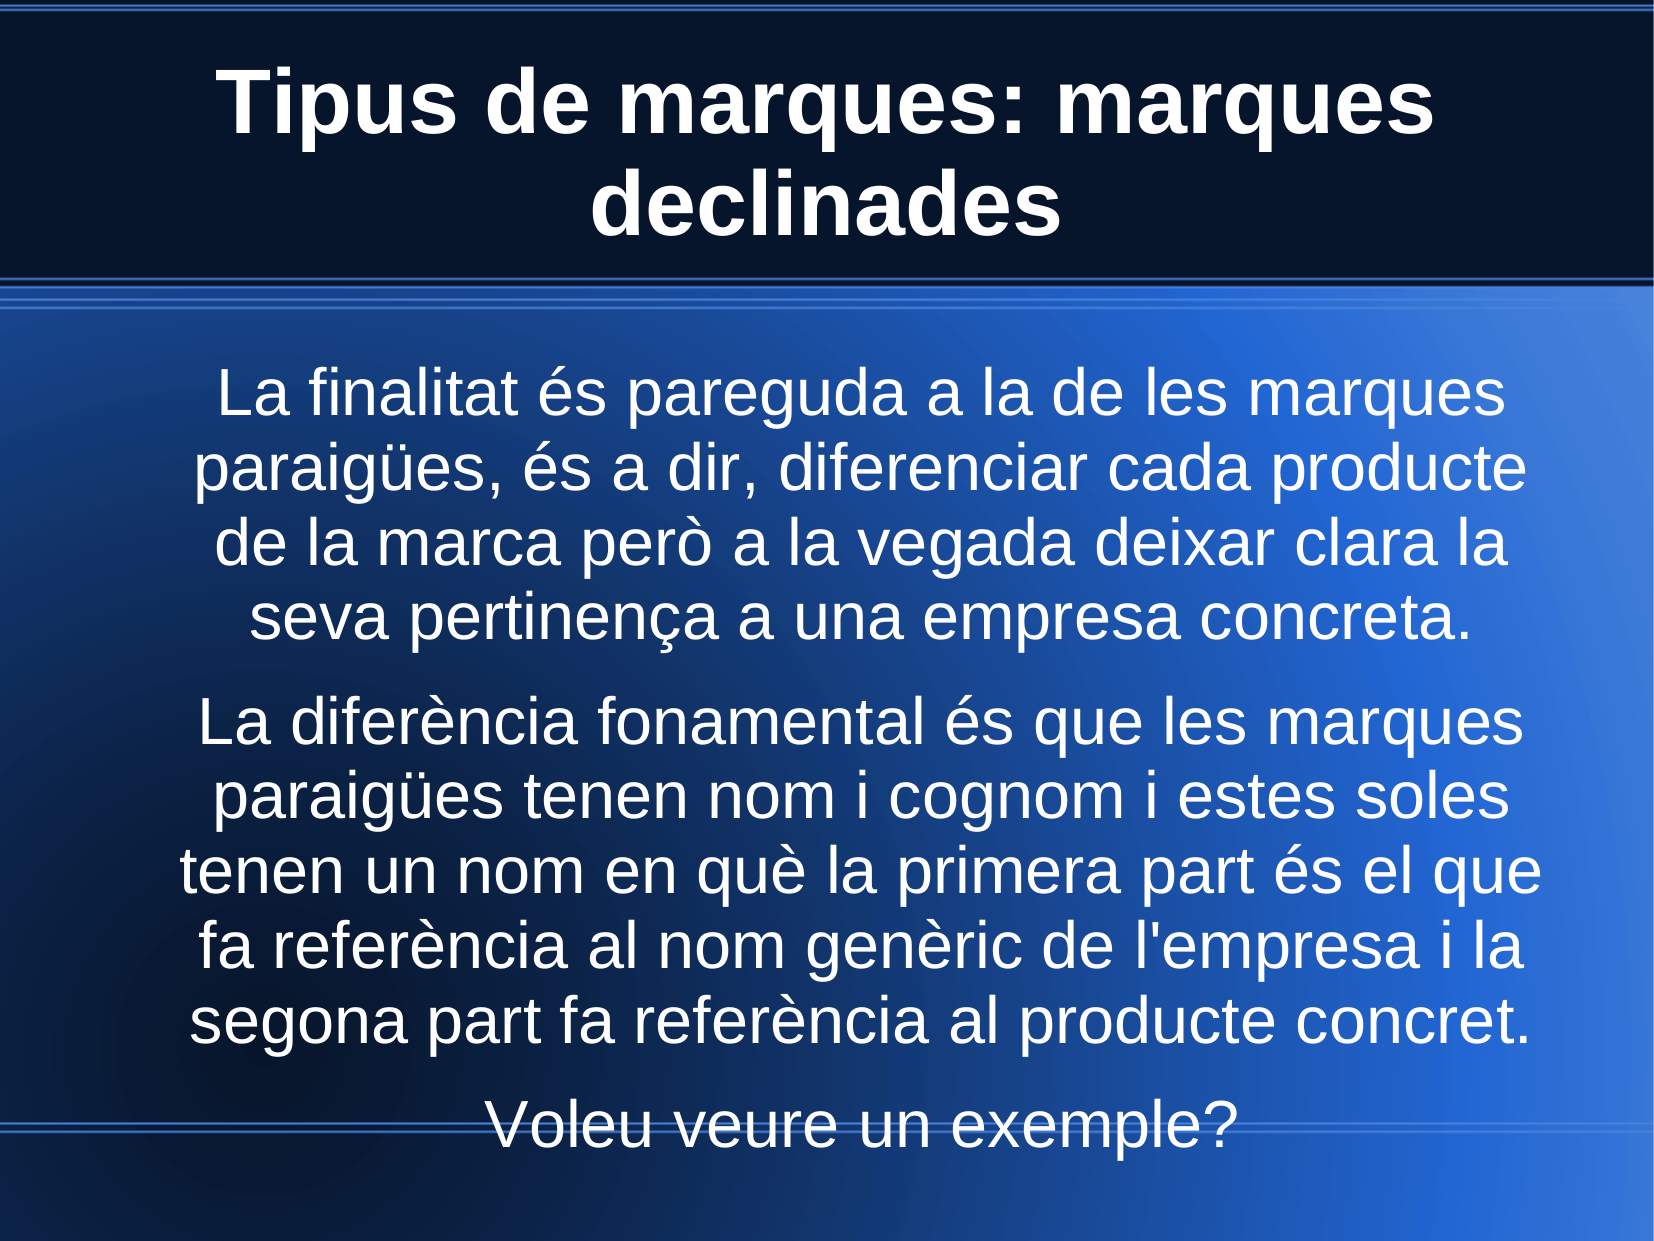

# Tipus de marques: marques declinades
La finalitat és pareguda a la de les marques paraigües, és a dir, diferenciar cada producte de la marca però a la vegada deixar clara la seva pertinença a una empresa concreta.
La diferència fonamental és que les marques paraigües tenen nom i cognom i estes soles tenen un nom en què la primera part és el que fa referència al nom genèric de l'empresa i la segona part fa referència al producte concret.
Voleu veure un exemple?